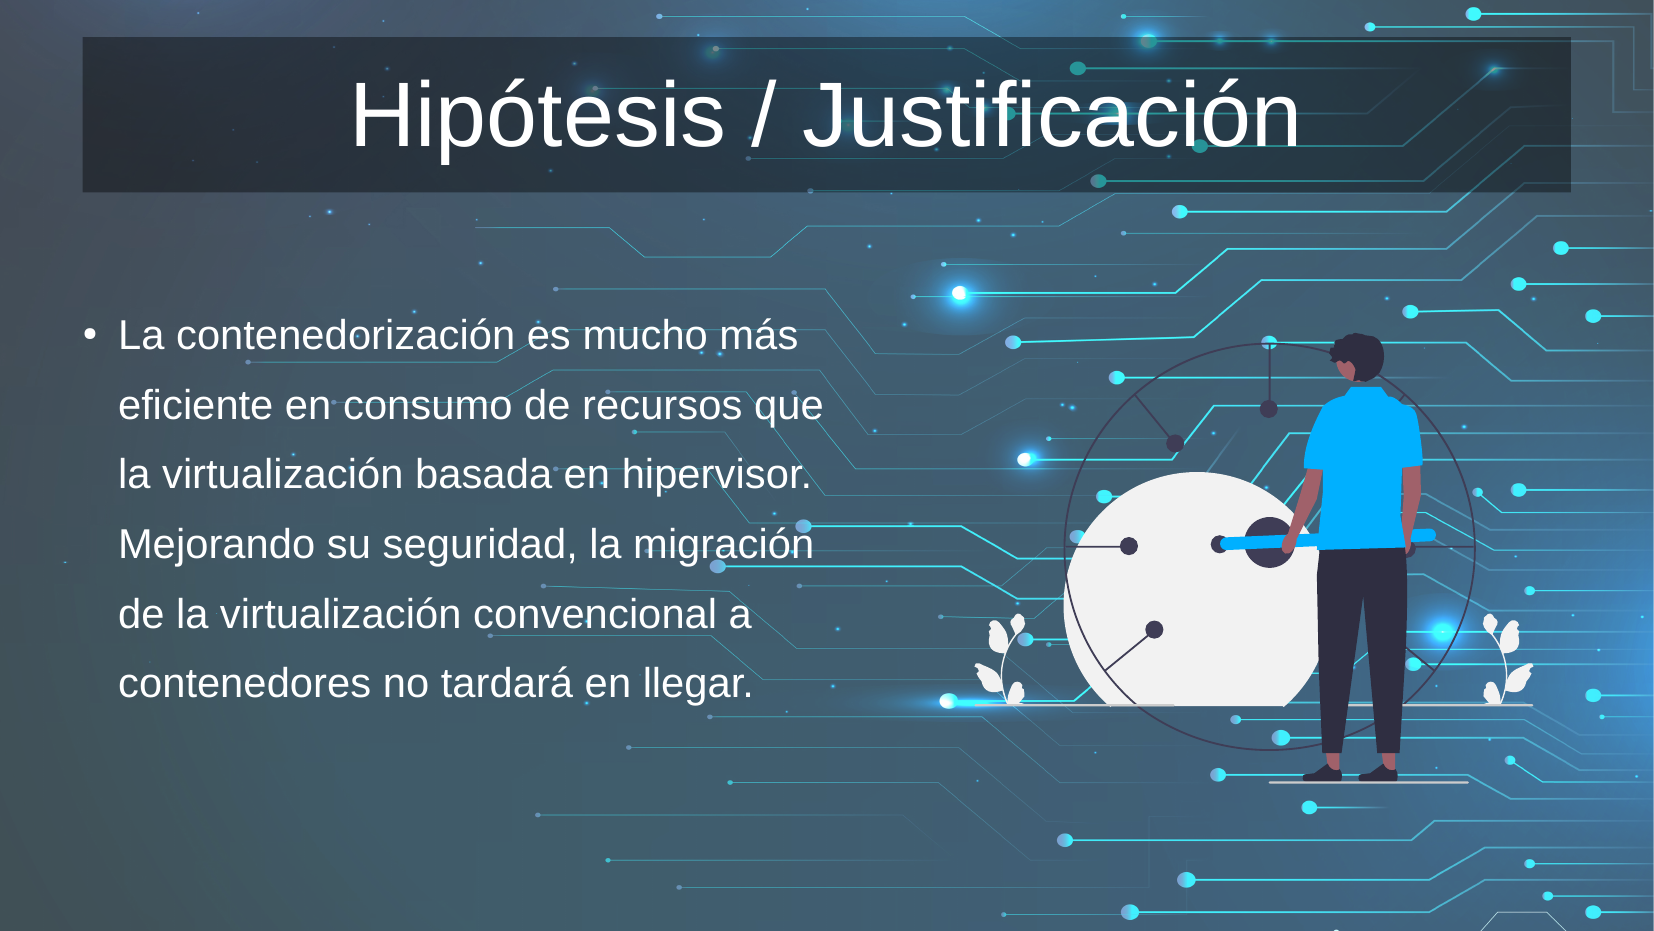

# Hipótesis / Justificación
La contenedorización es mucho más eficiente en consumo de recursos que la virtualización basada en hipervisor. Mejorando su seguridad, la migración de la virtualización convencional a contenedores no tardará en llegar.